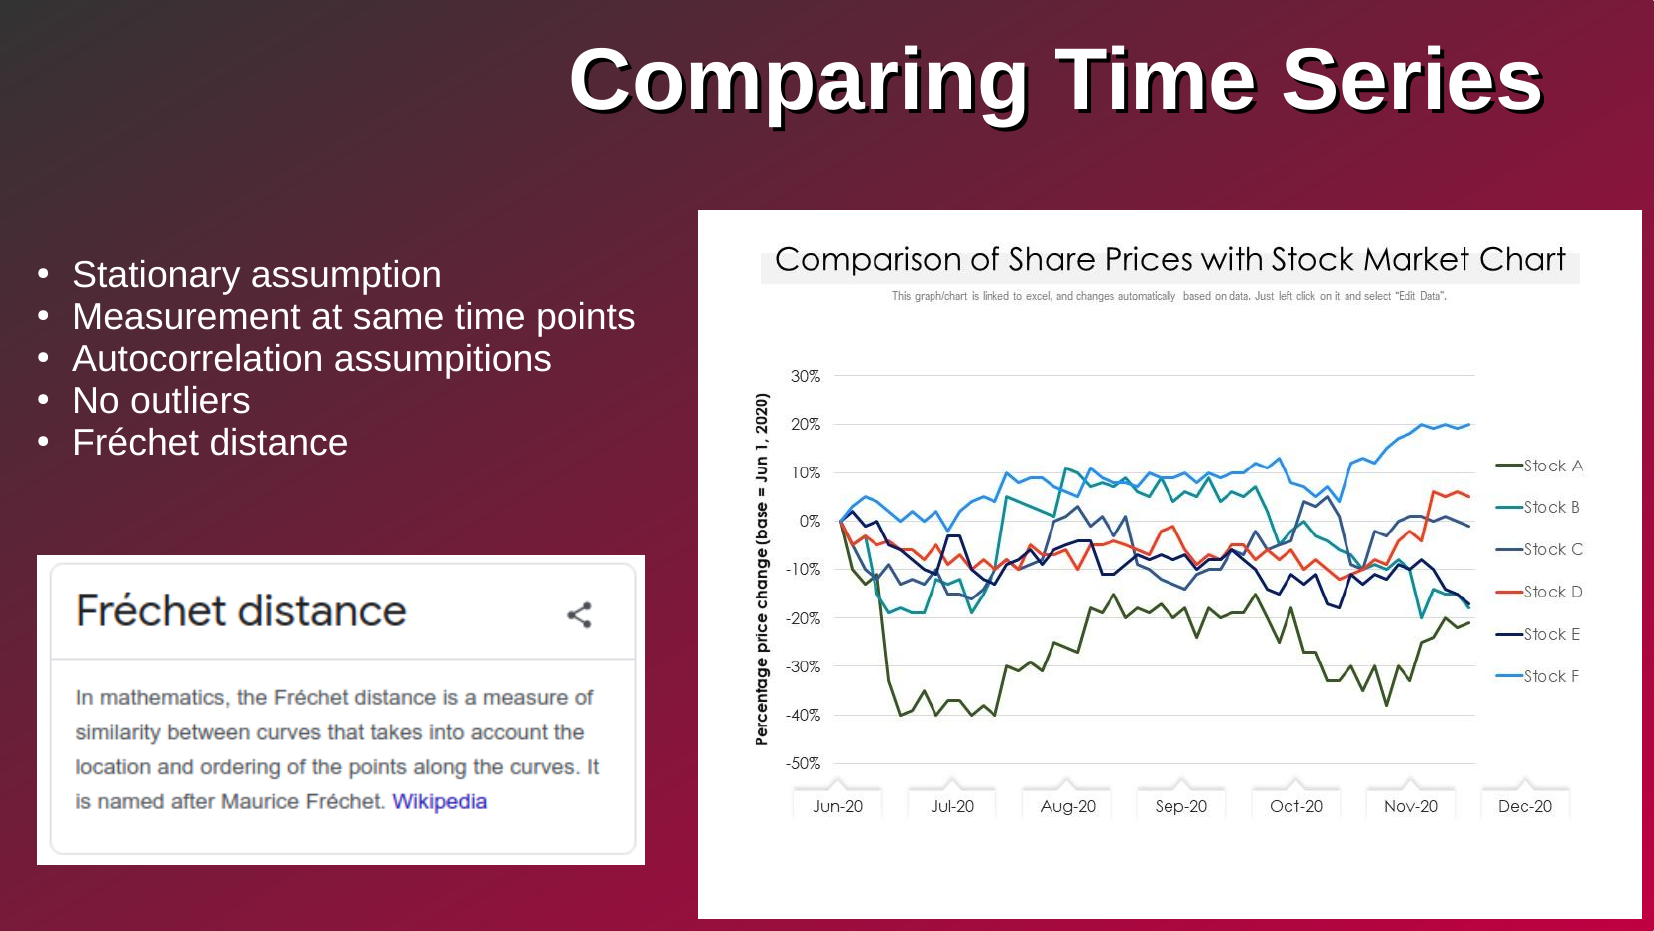

Comparing Time Series
Stationary assumption
Measurement at same time points
Autocorrelation assumpitions
No outliers
Fréchet distance